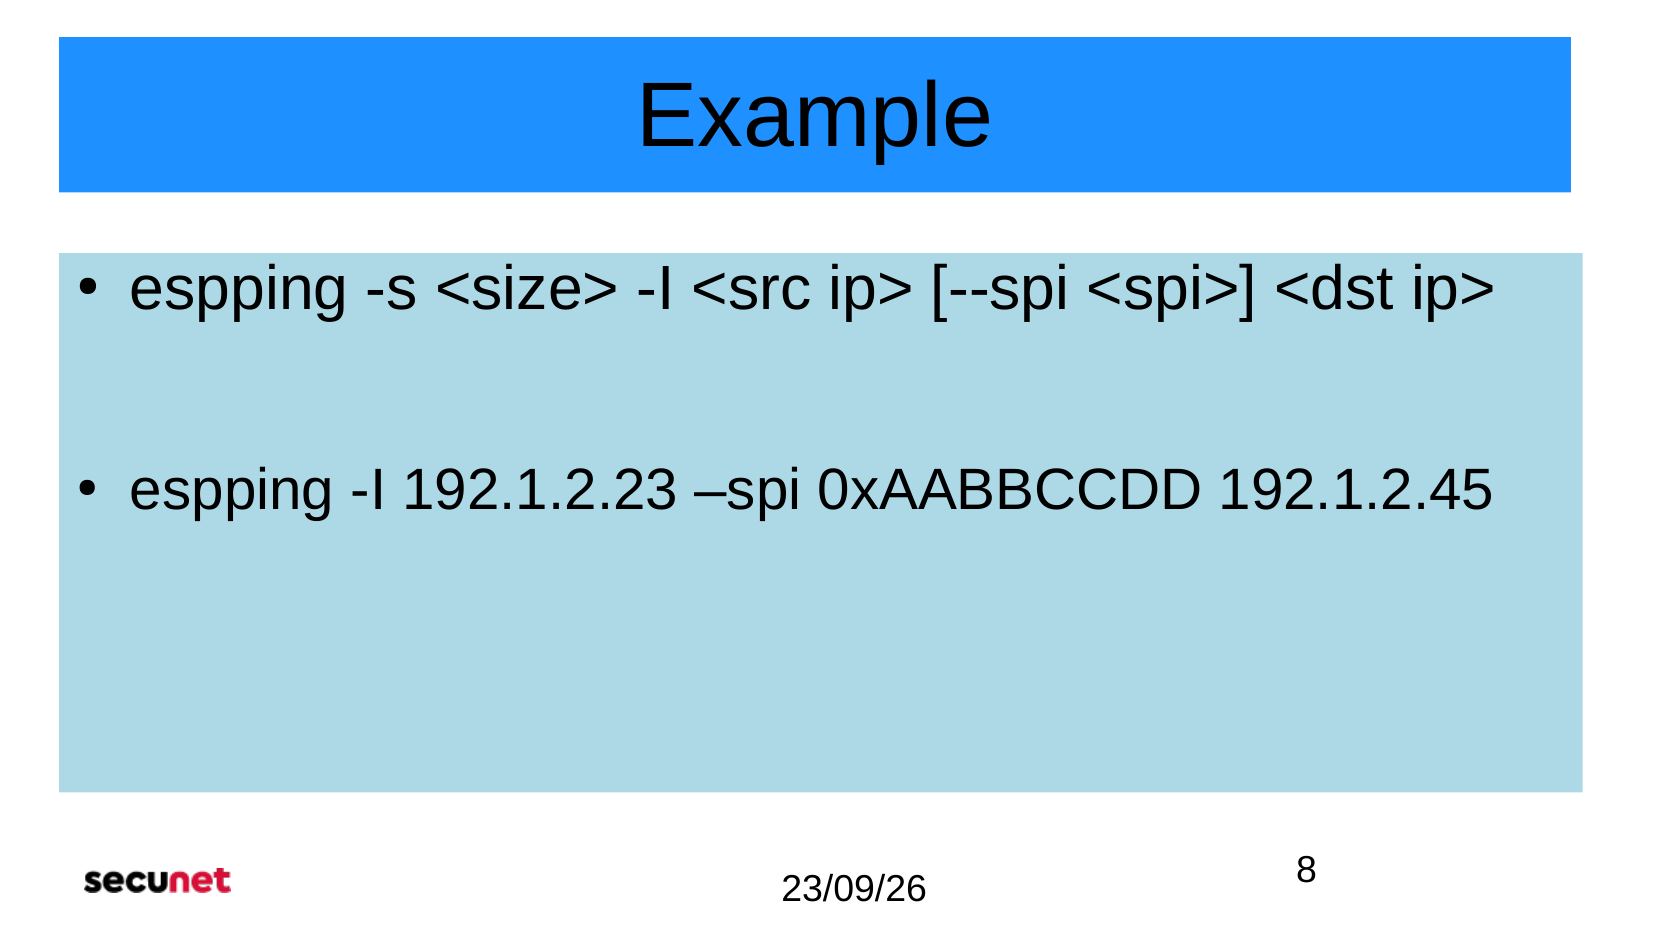

# Example
espping -s <size> -I <src ip> [--spi <spi>] <dst ip>
espping -I 192.1.2.23 –spi 0xAABBCCDD 192.1.2.45